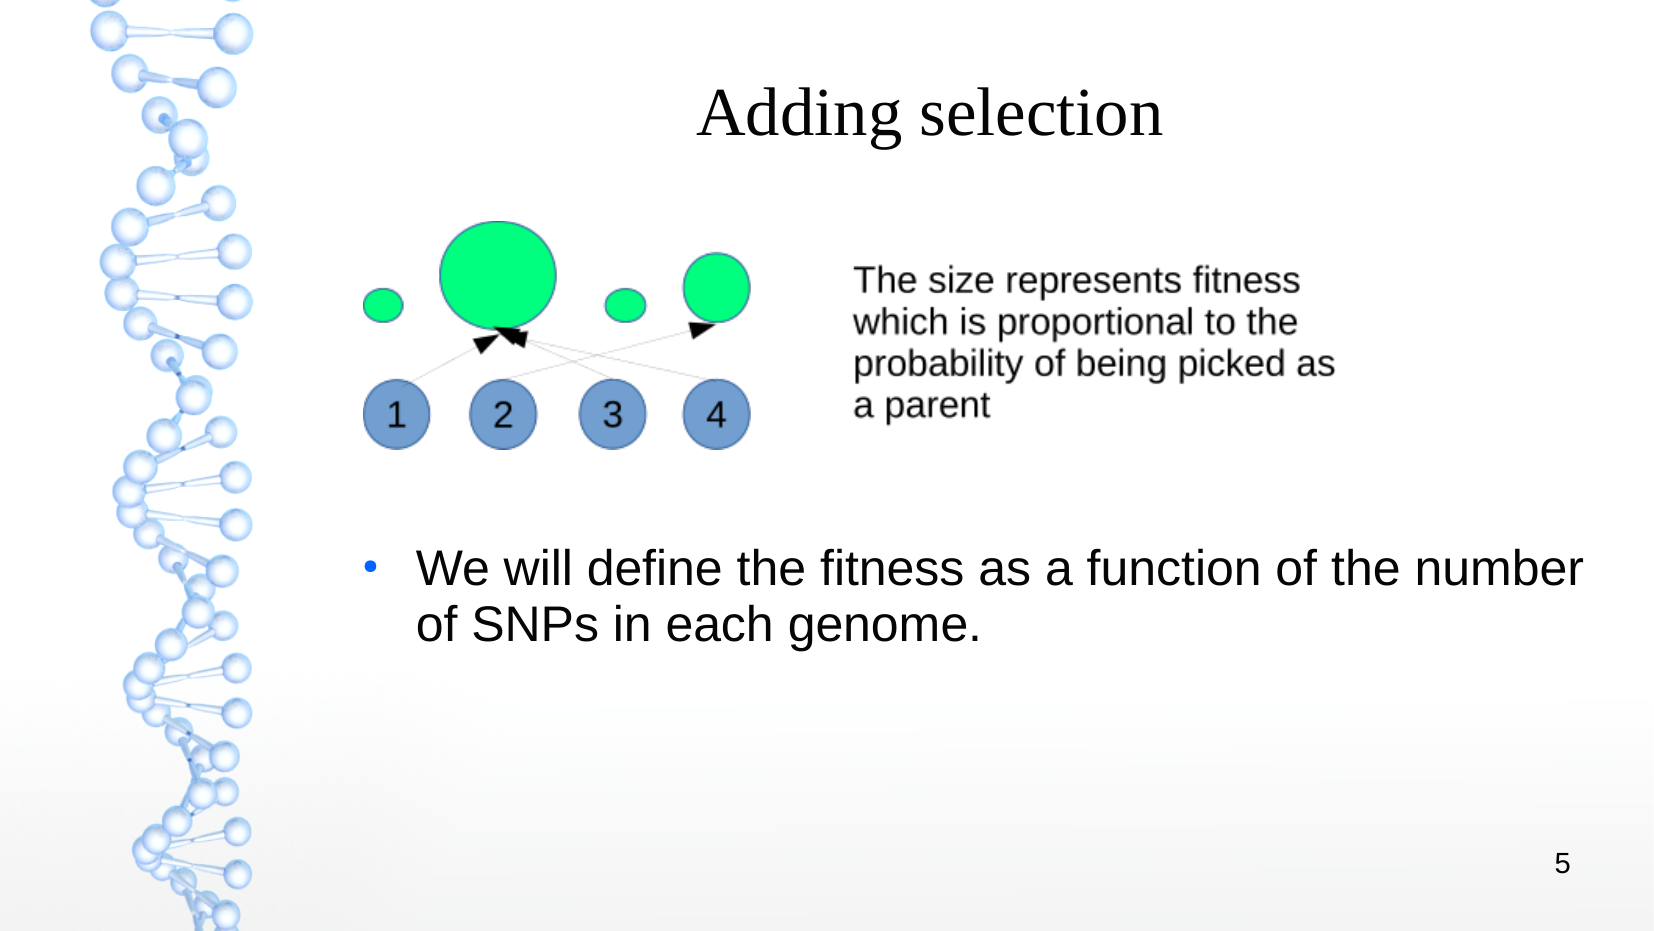

# Adding selection
We will define the fitness as a function of the number of SNPs in each genome.
5